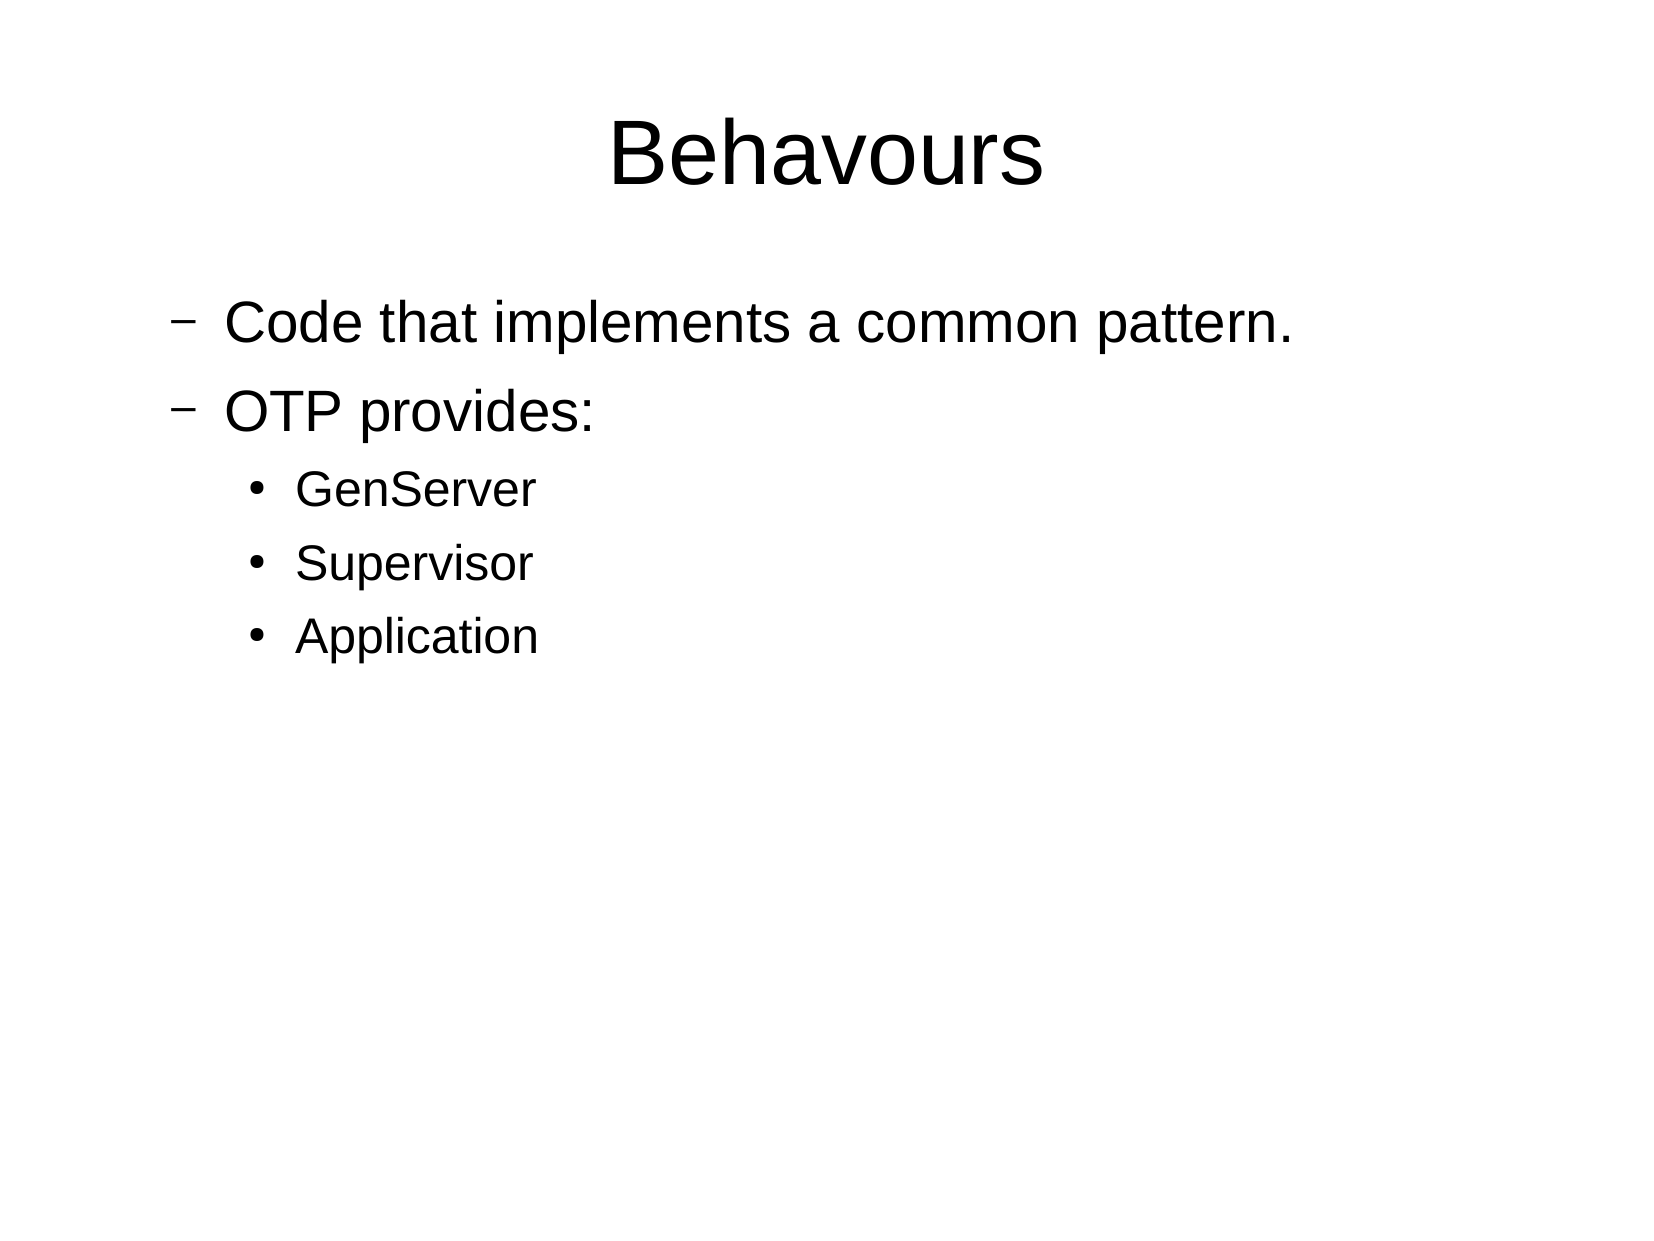

# Behavours
Code that implements a common pattern.
OTP provides:
GenServer
Supervisor
Application